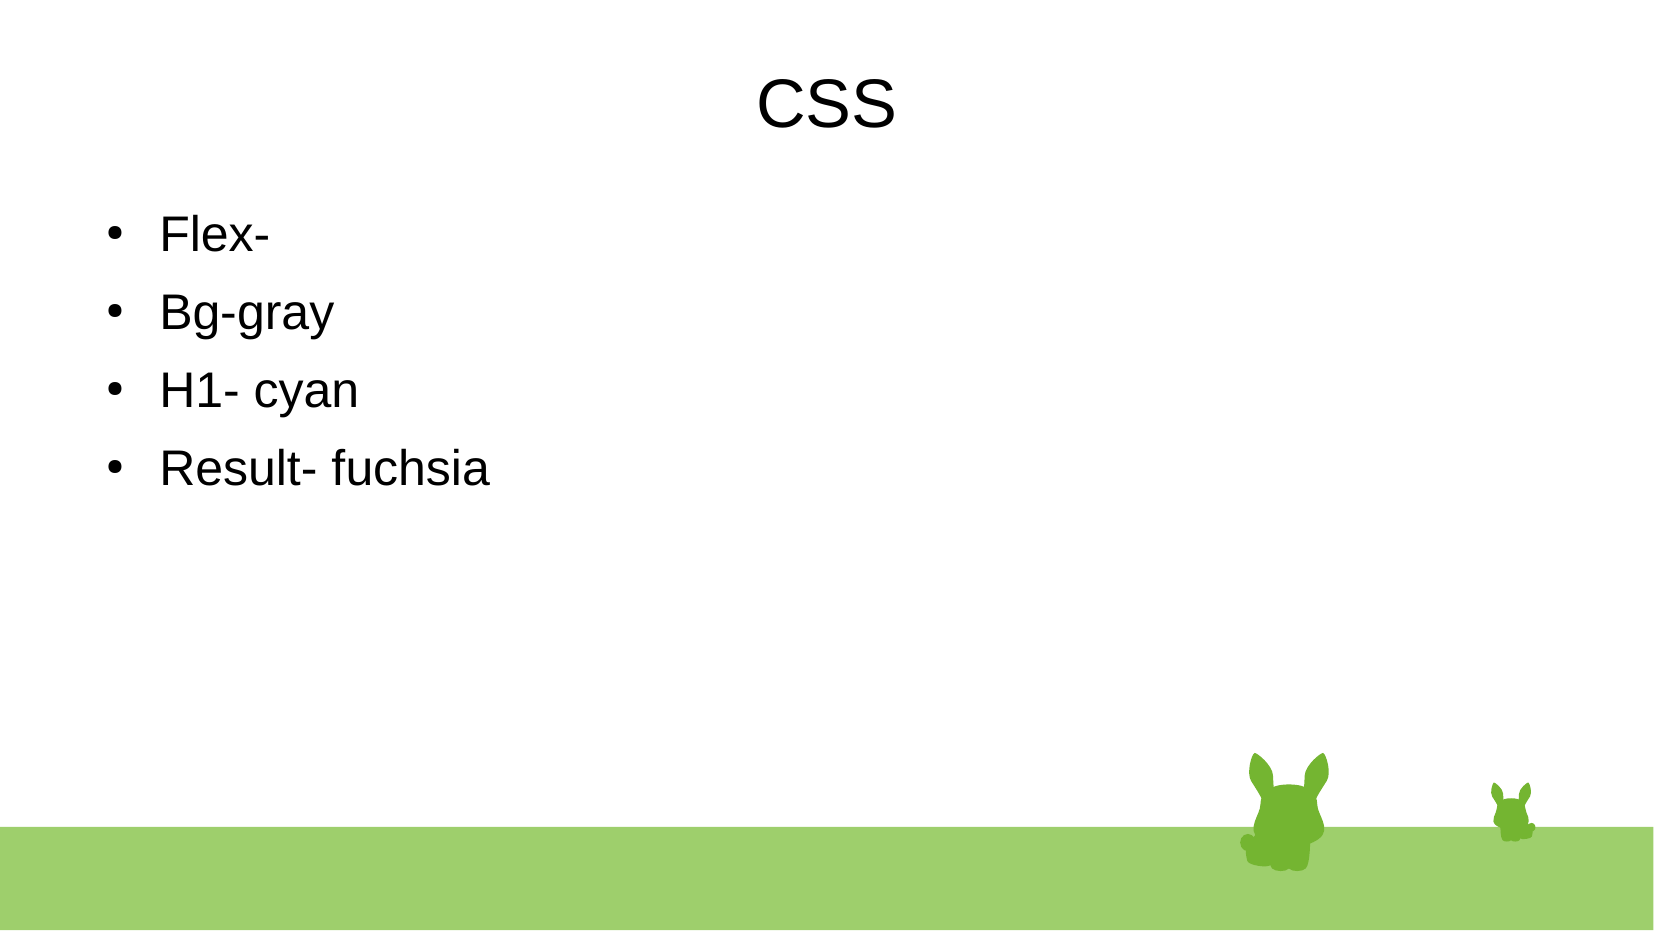

# CSS
Flex-
Bg-gray
H1- cyan
Result- fuchsia